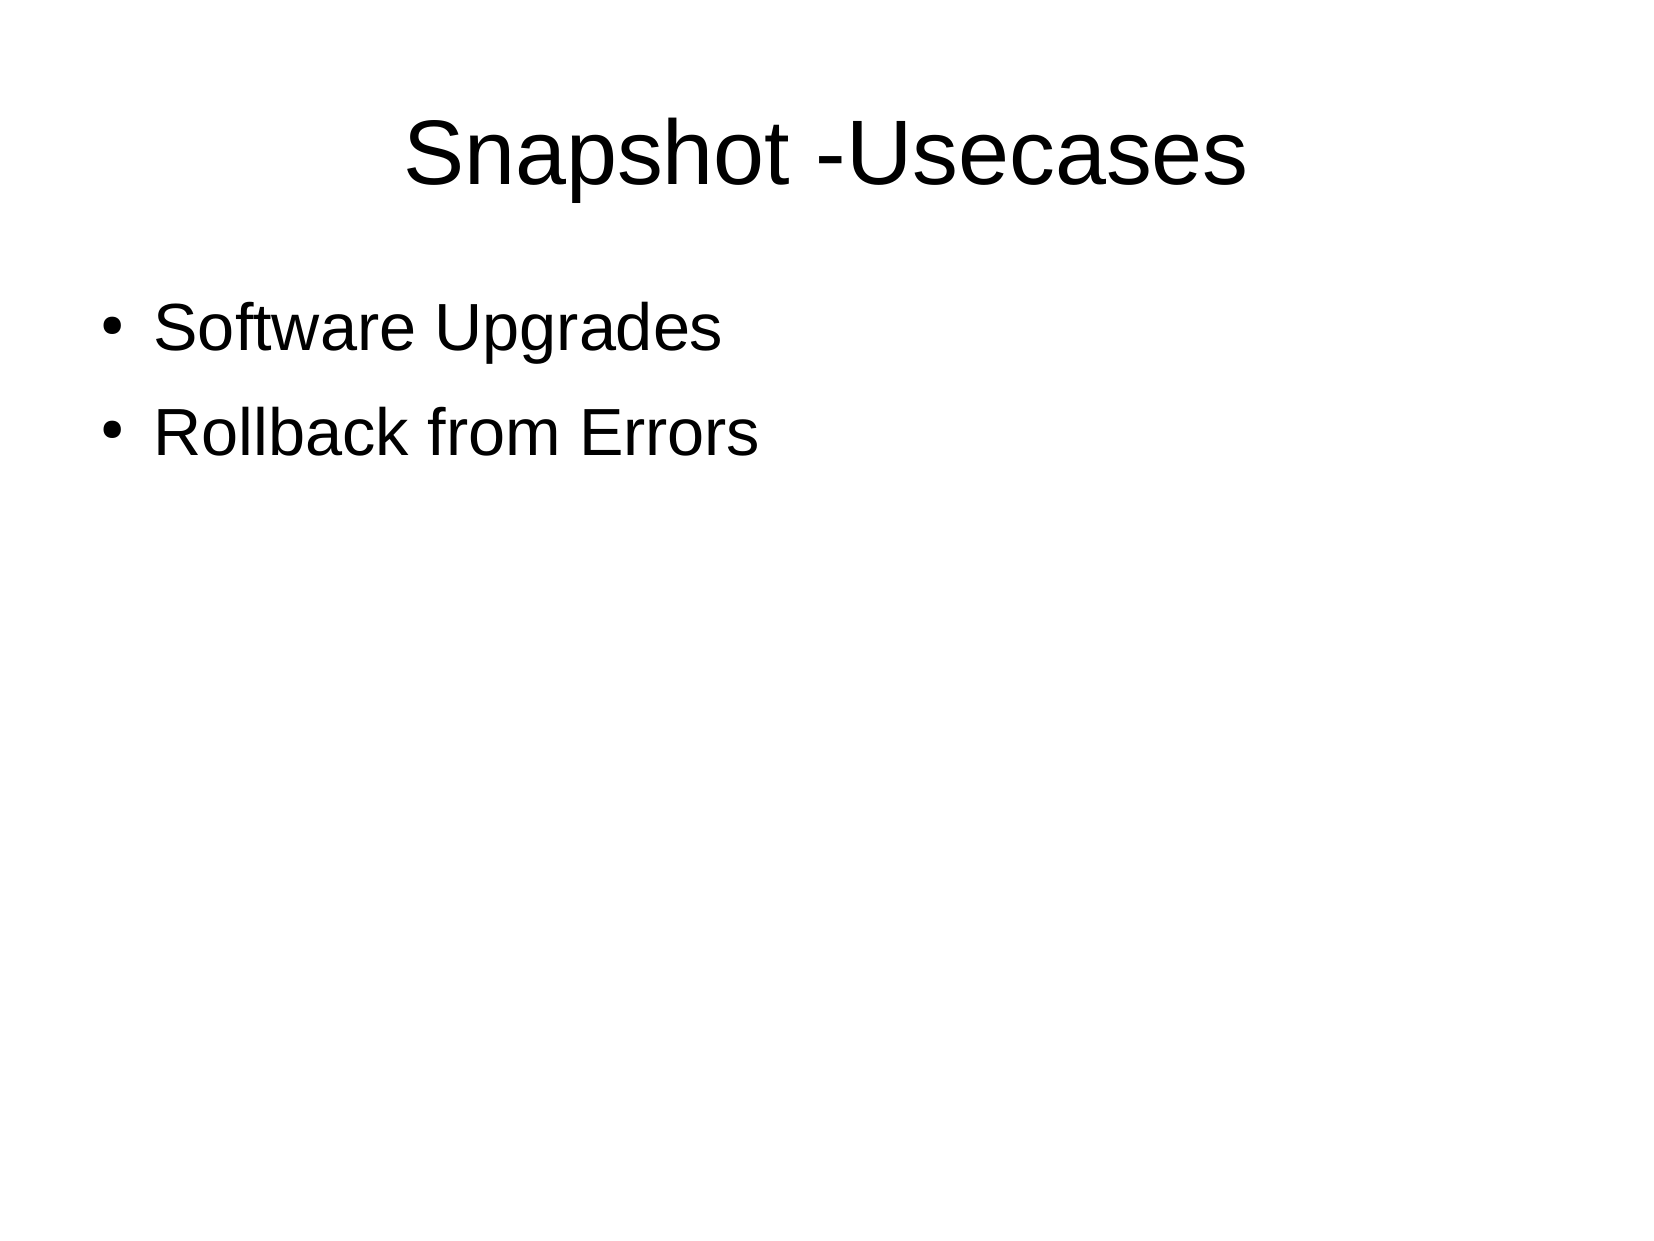

# Snapshot -Usecases
Software Upgrades
Rollback from Errors